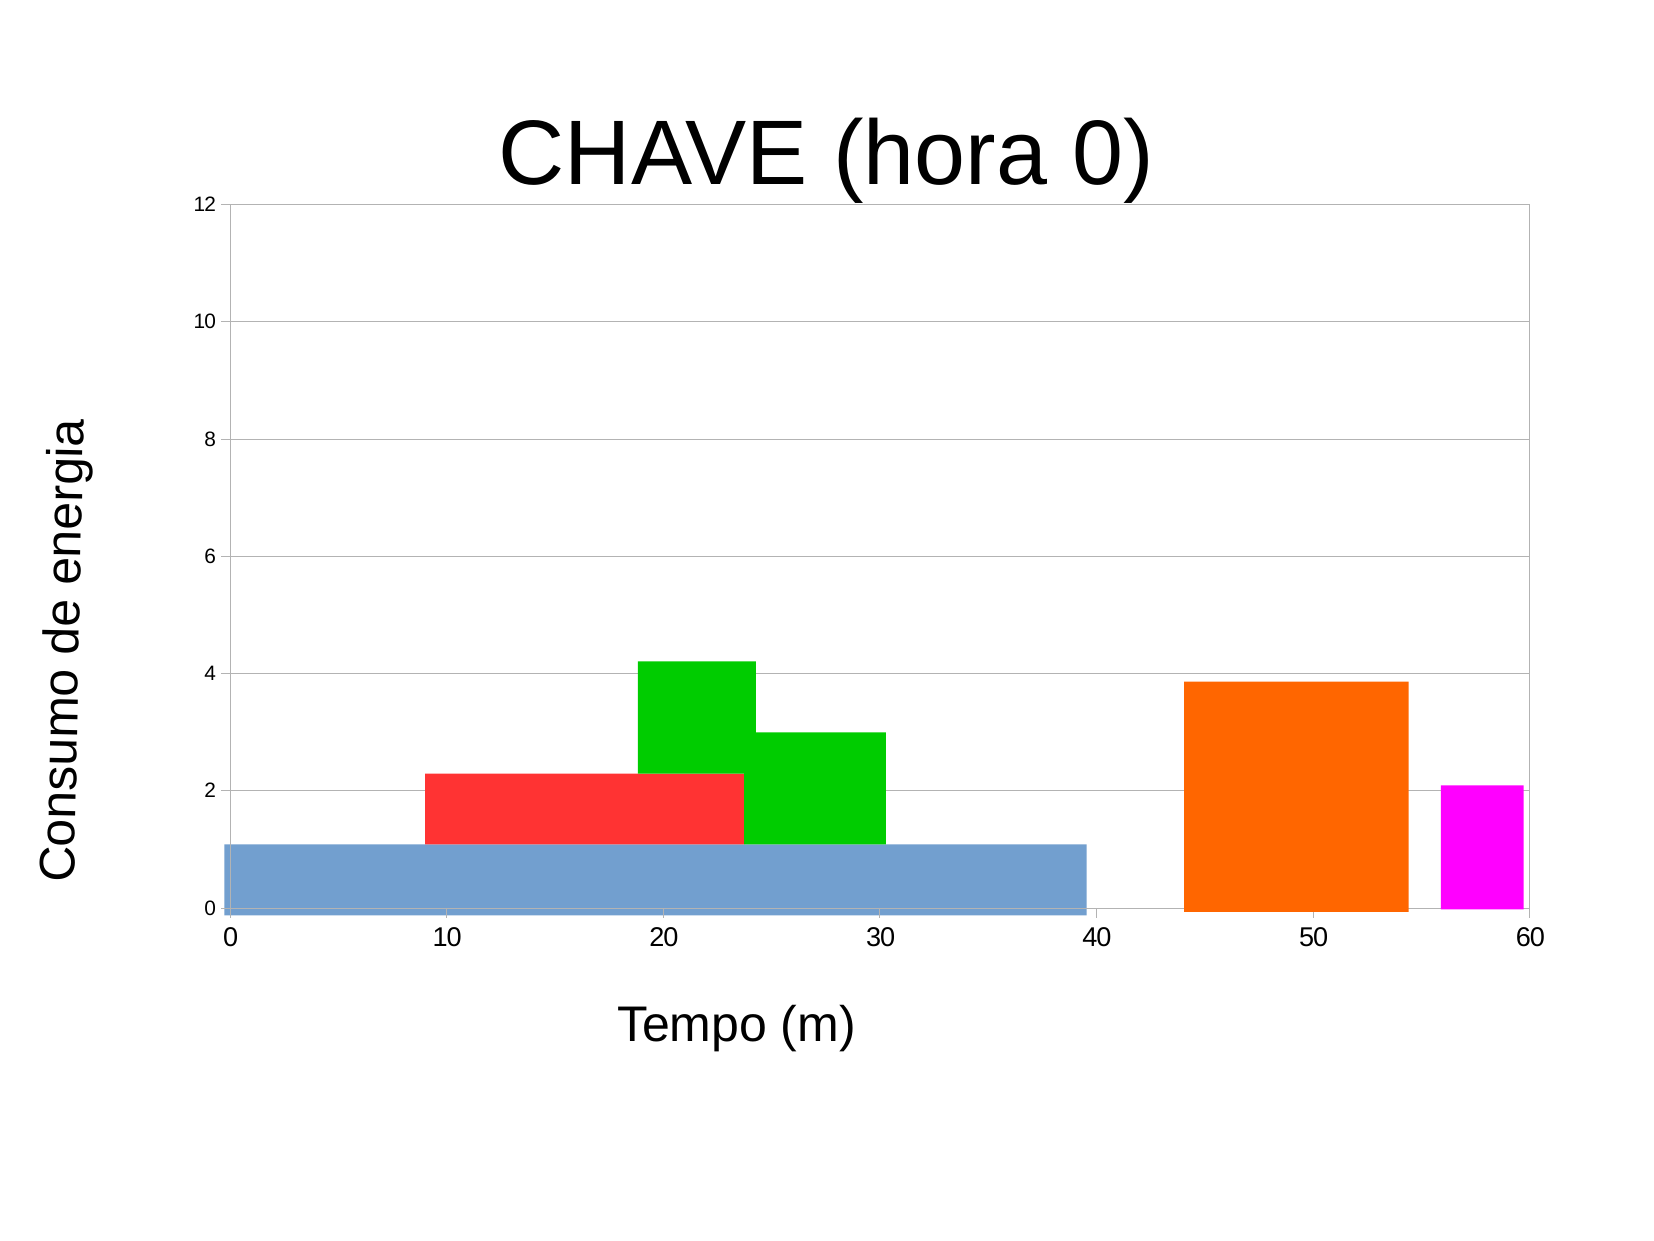

# CHAVE (hora 0)
### Chart
| Category | Coluna 1 |
|---|---|
| 0 | None |
| 10 | None |
| 20 | None |
| 30 | None |
| 40 | None |
| 50 | None |
| 60 | None |Consumo de energia
Tempo (m)